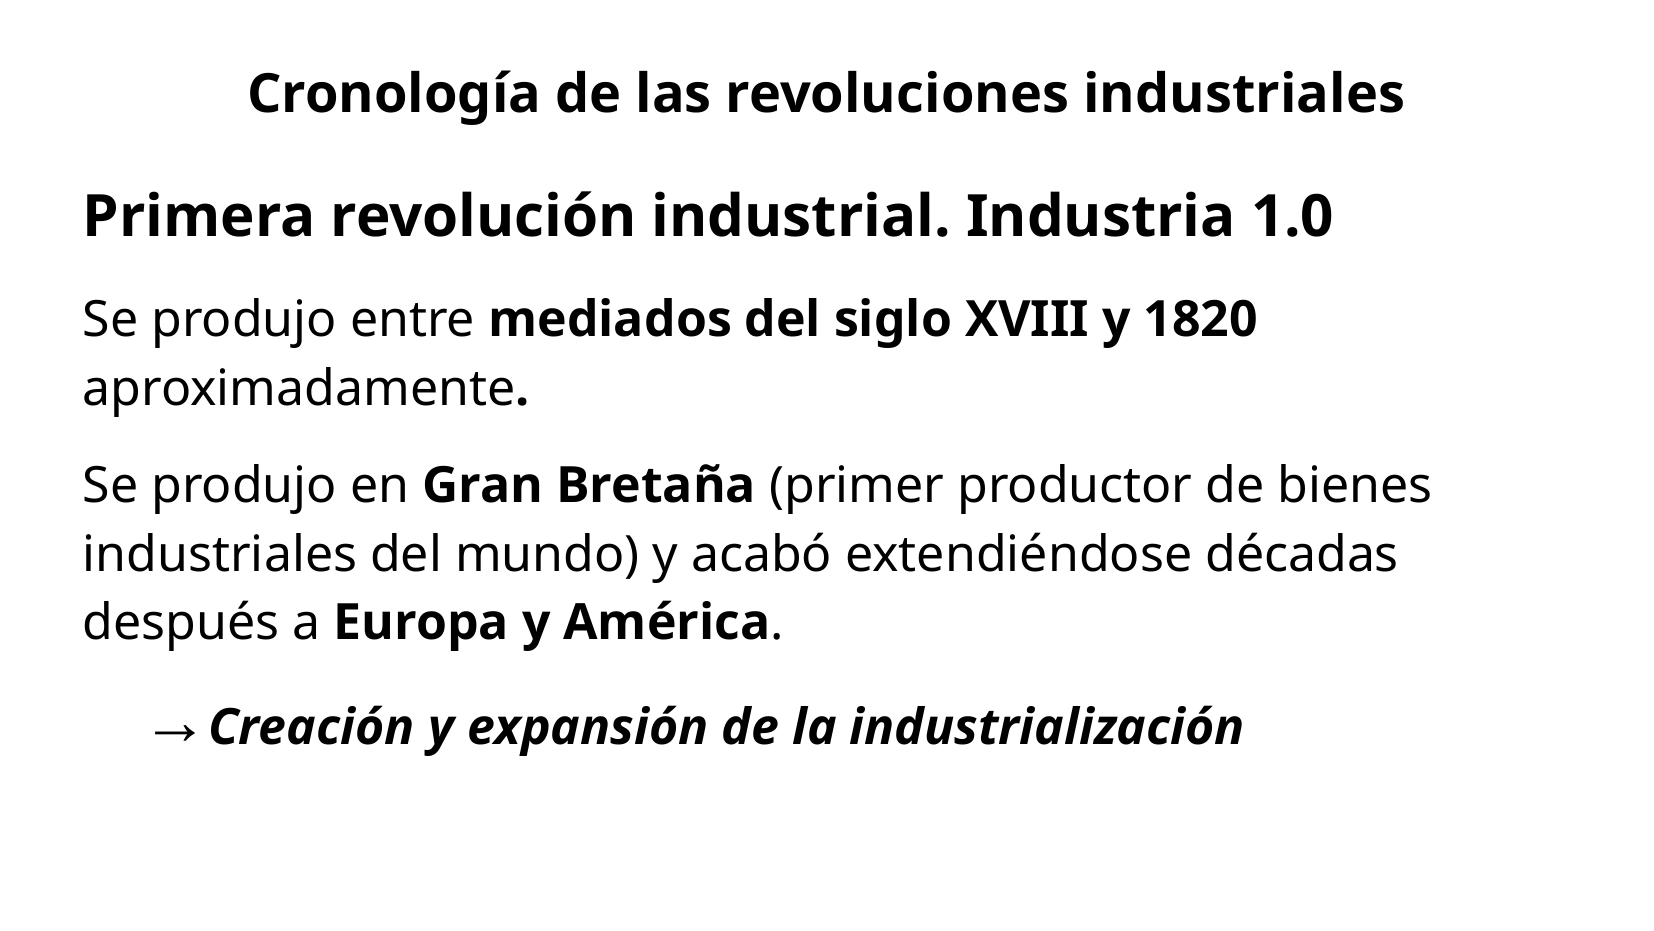

# Cronología de las revoluciones industriales
Primera revolución industrial. Industria 1.0
Se produjo entre mediados del siglo XVIII y 1820 aproximadamente.
Se produjo en Gran Bretaña (primer productor de bienes industriales del mundo) y acabó extendiéndose décadas después a Europa y América.
→Creación y expansión de la industrialización